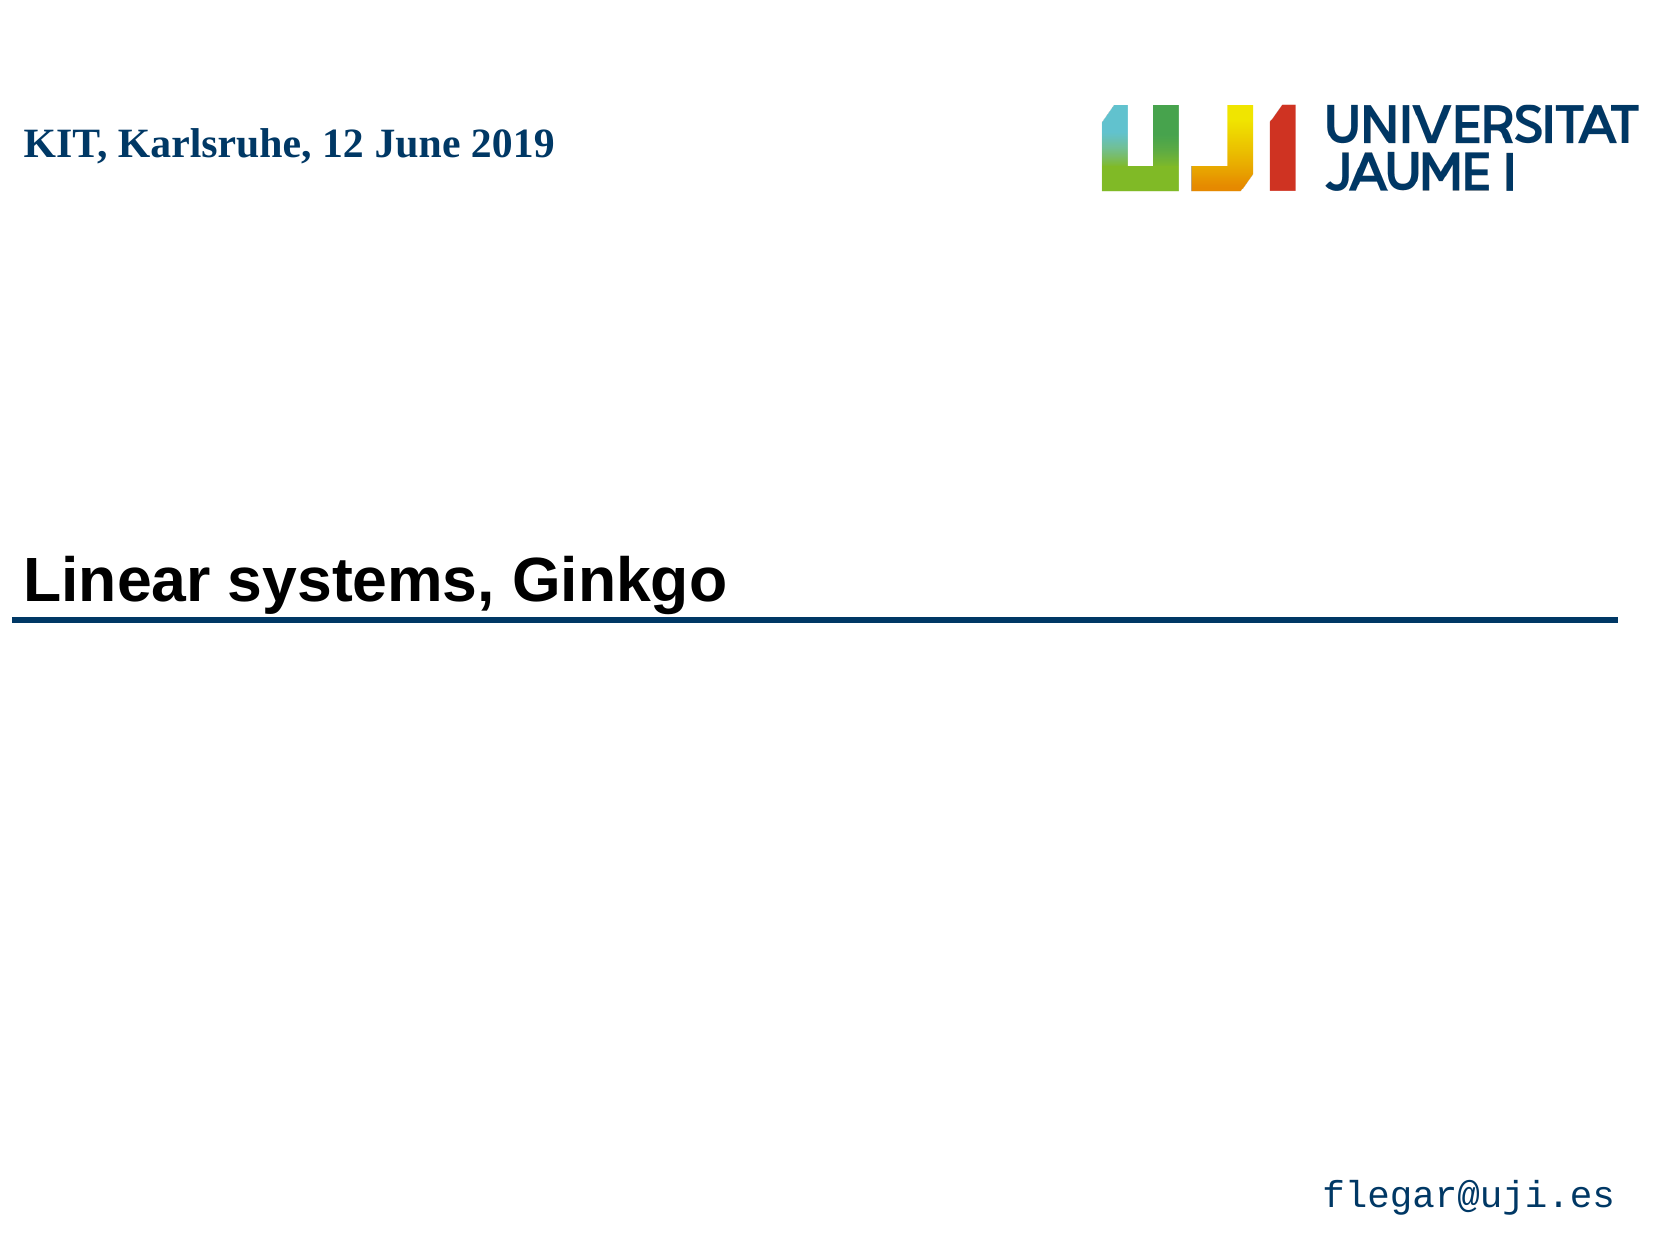

KIT, Karlsruhe, 12 June 2019
# Linear systems, Ginkgo